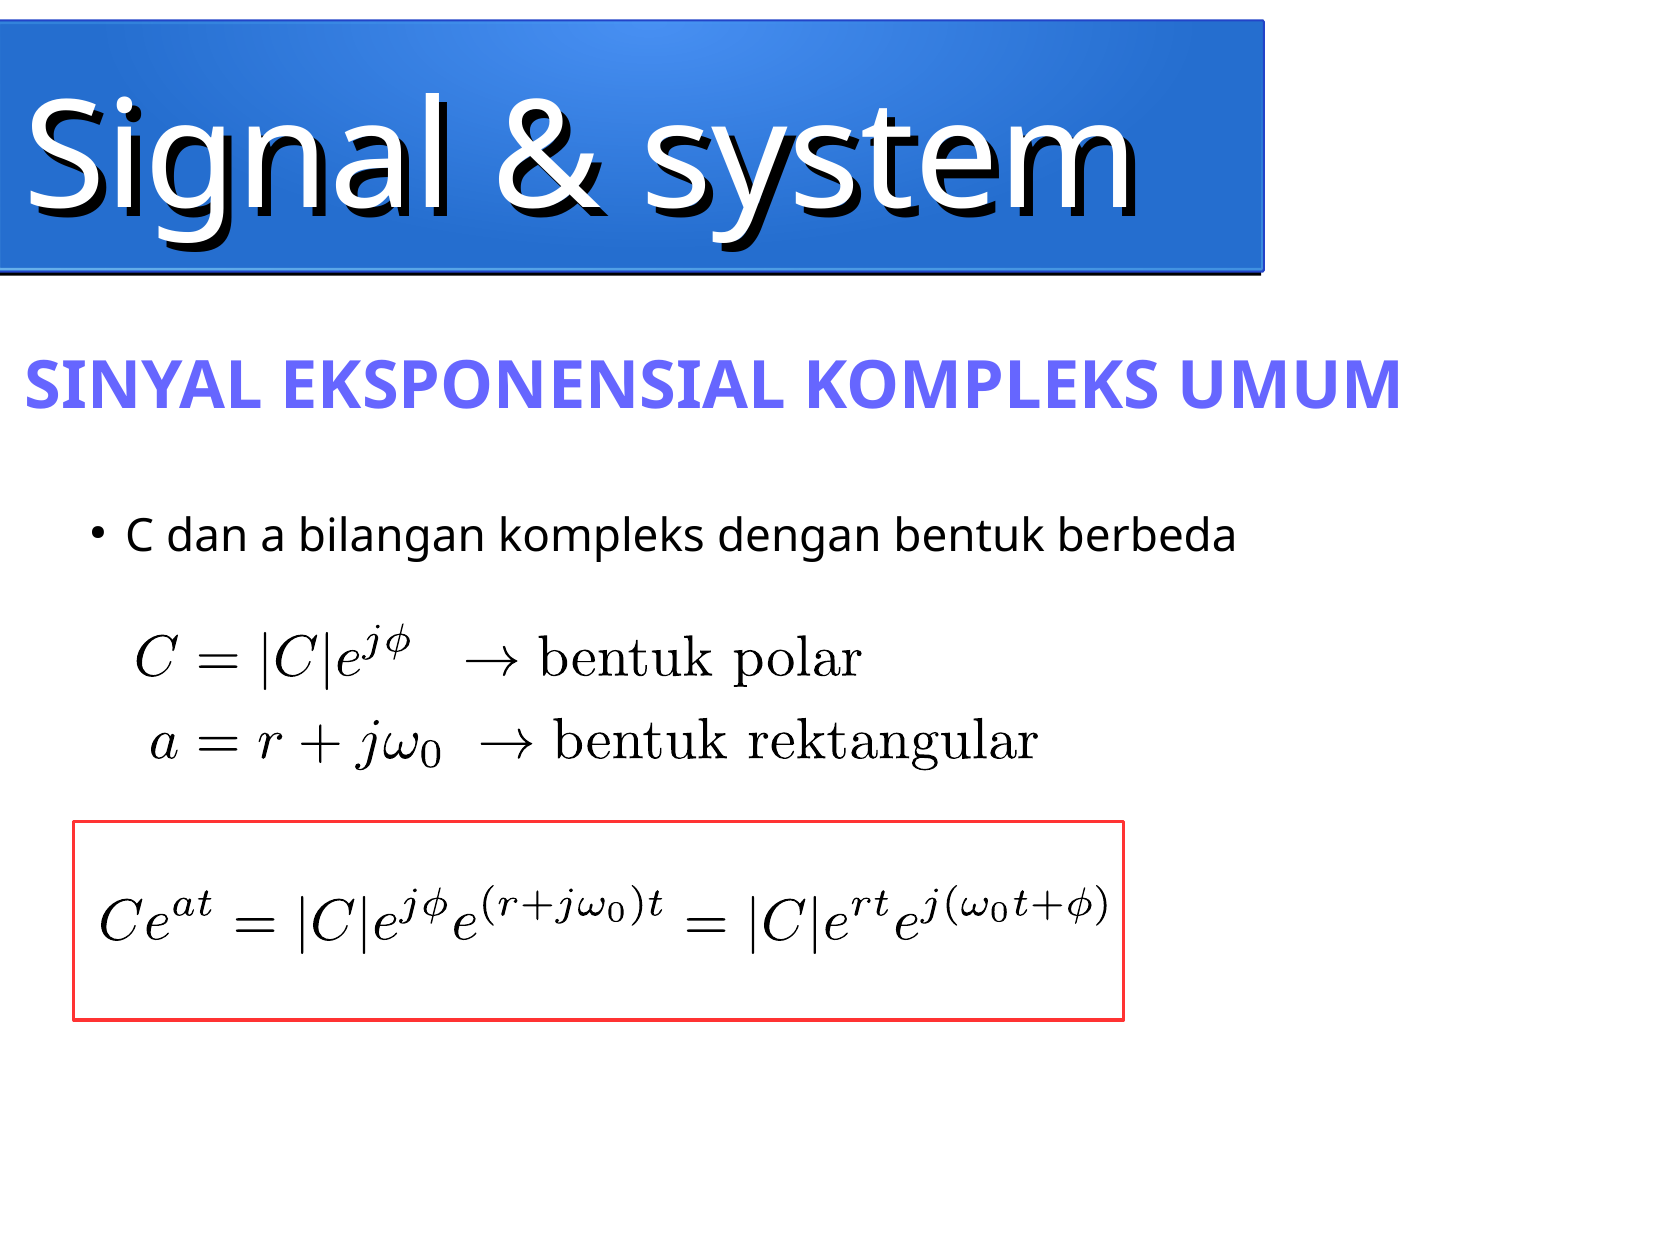

# Signal & system
SINYAL EKSPONENSIAL KOMPLEKS UMUM
C dan a bilangan kompleks dengan bentuk berbeda